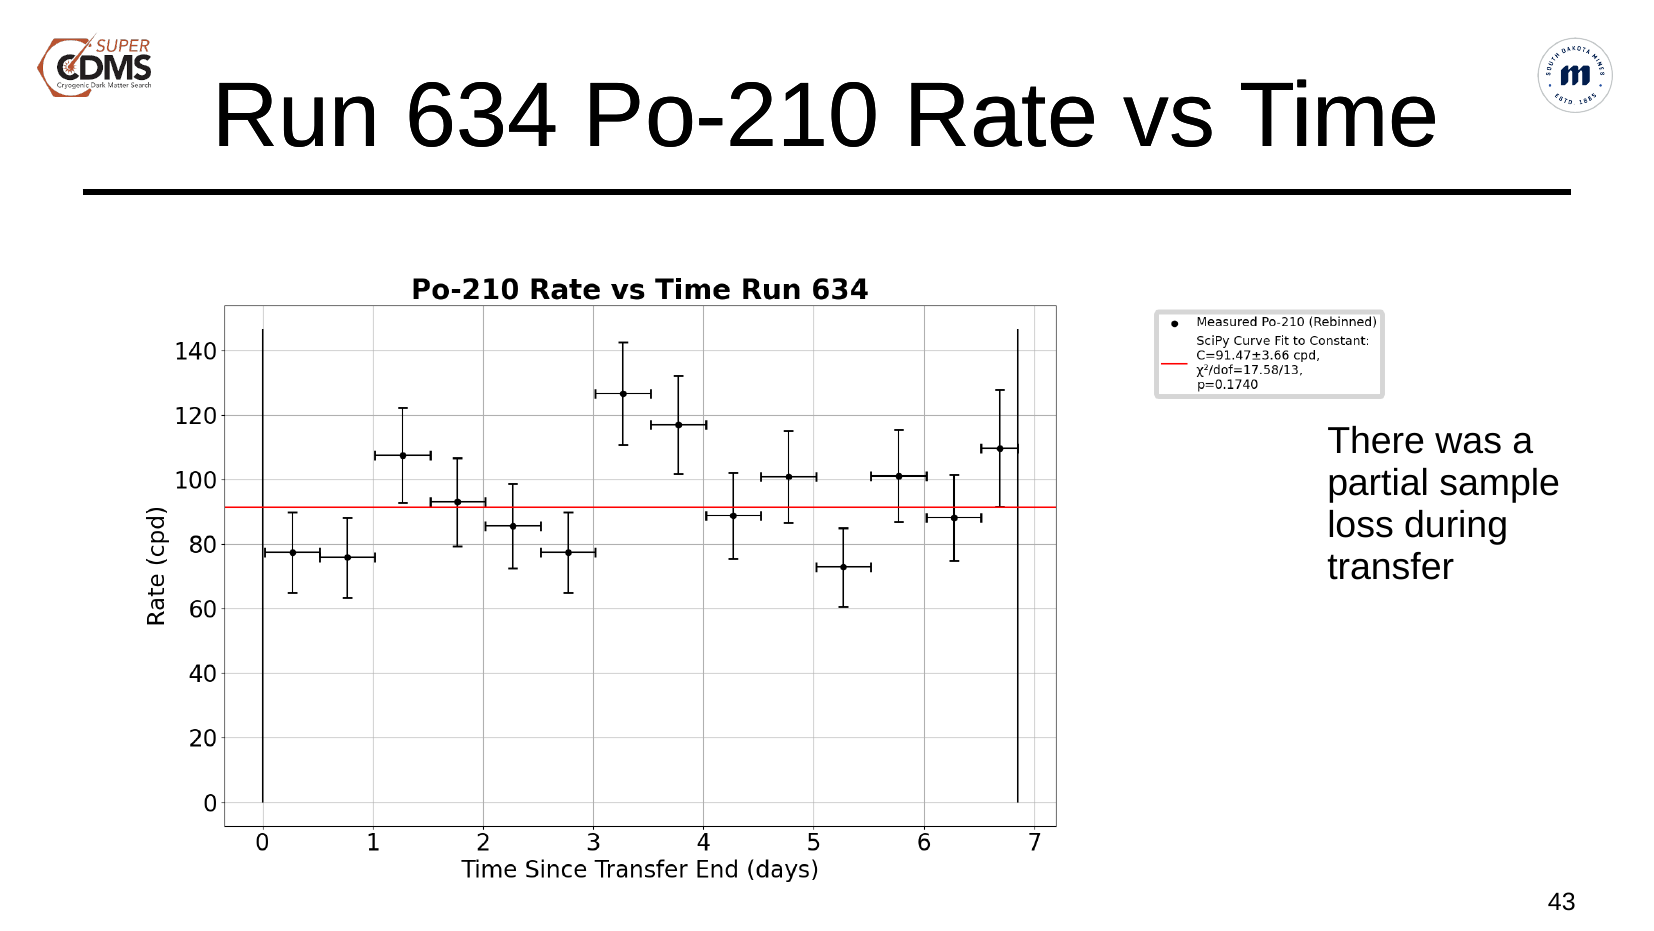

# Run 634 Po-210 Rate vs Time
Run 634 Po-210 Rate vs Time
There was a partial sample loss during transfer